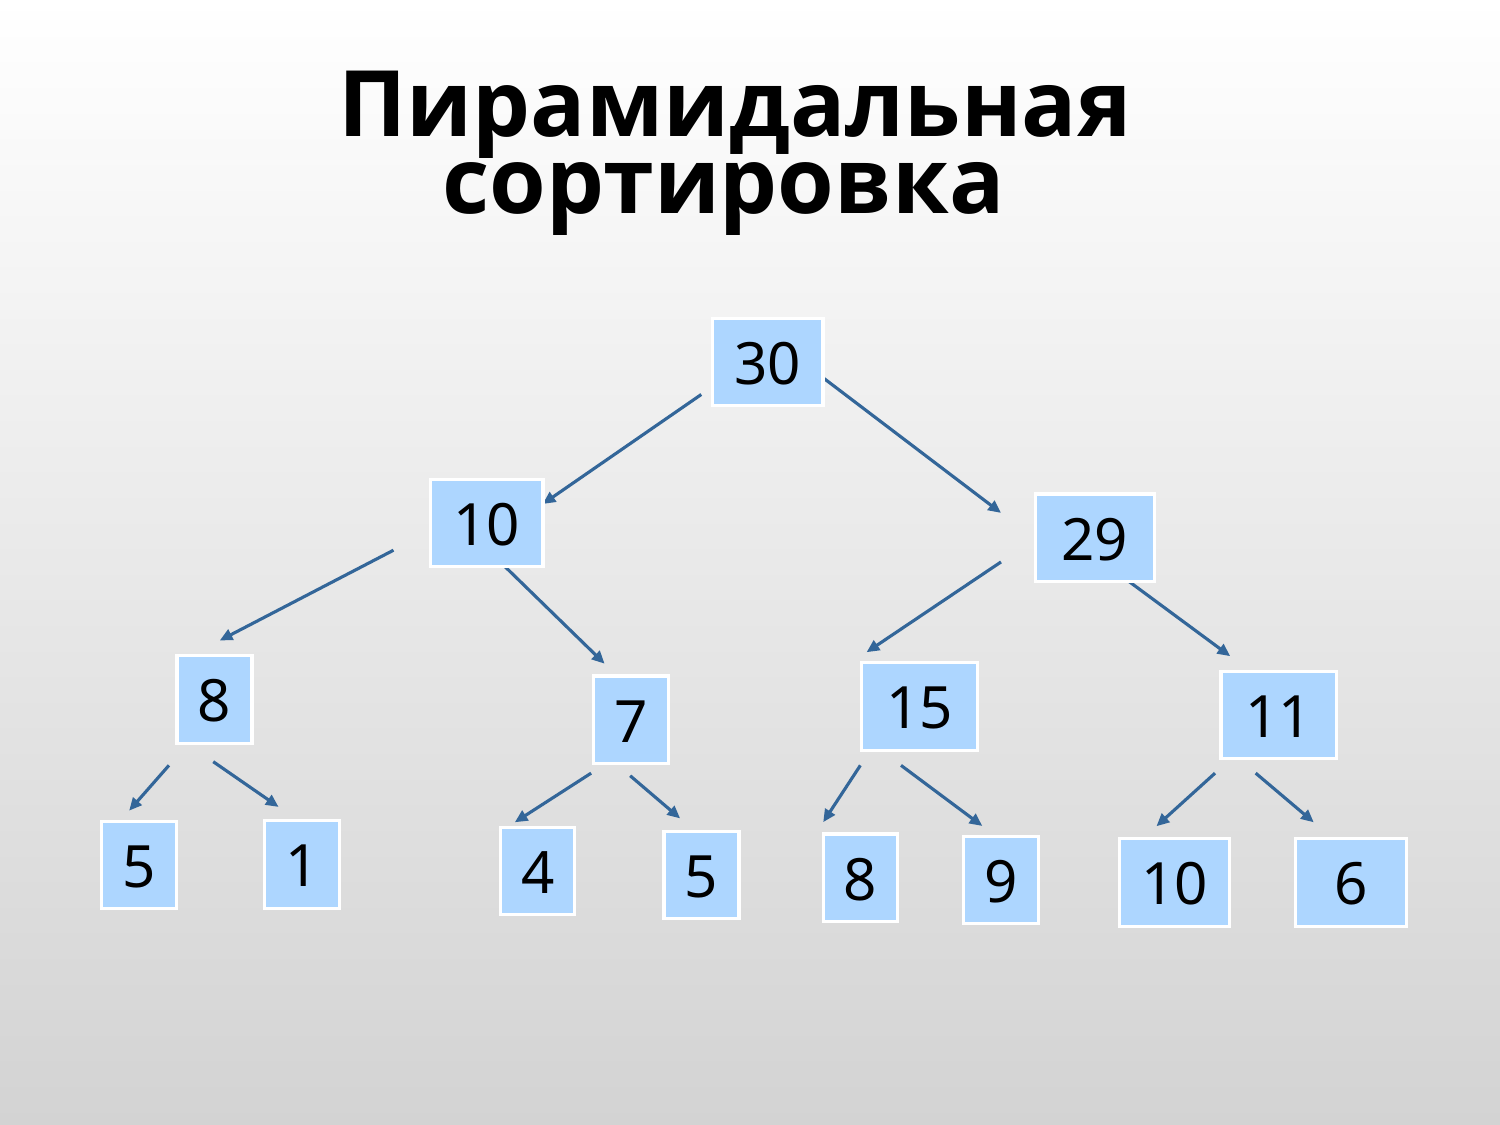

# Пирамидальная сортировка
30
10
29
8
15
11
7
1
5
4
5
8
9
10
6